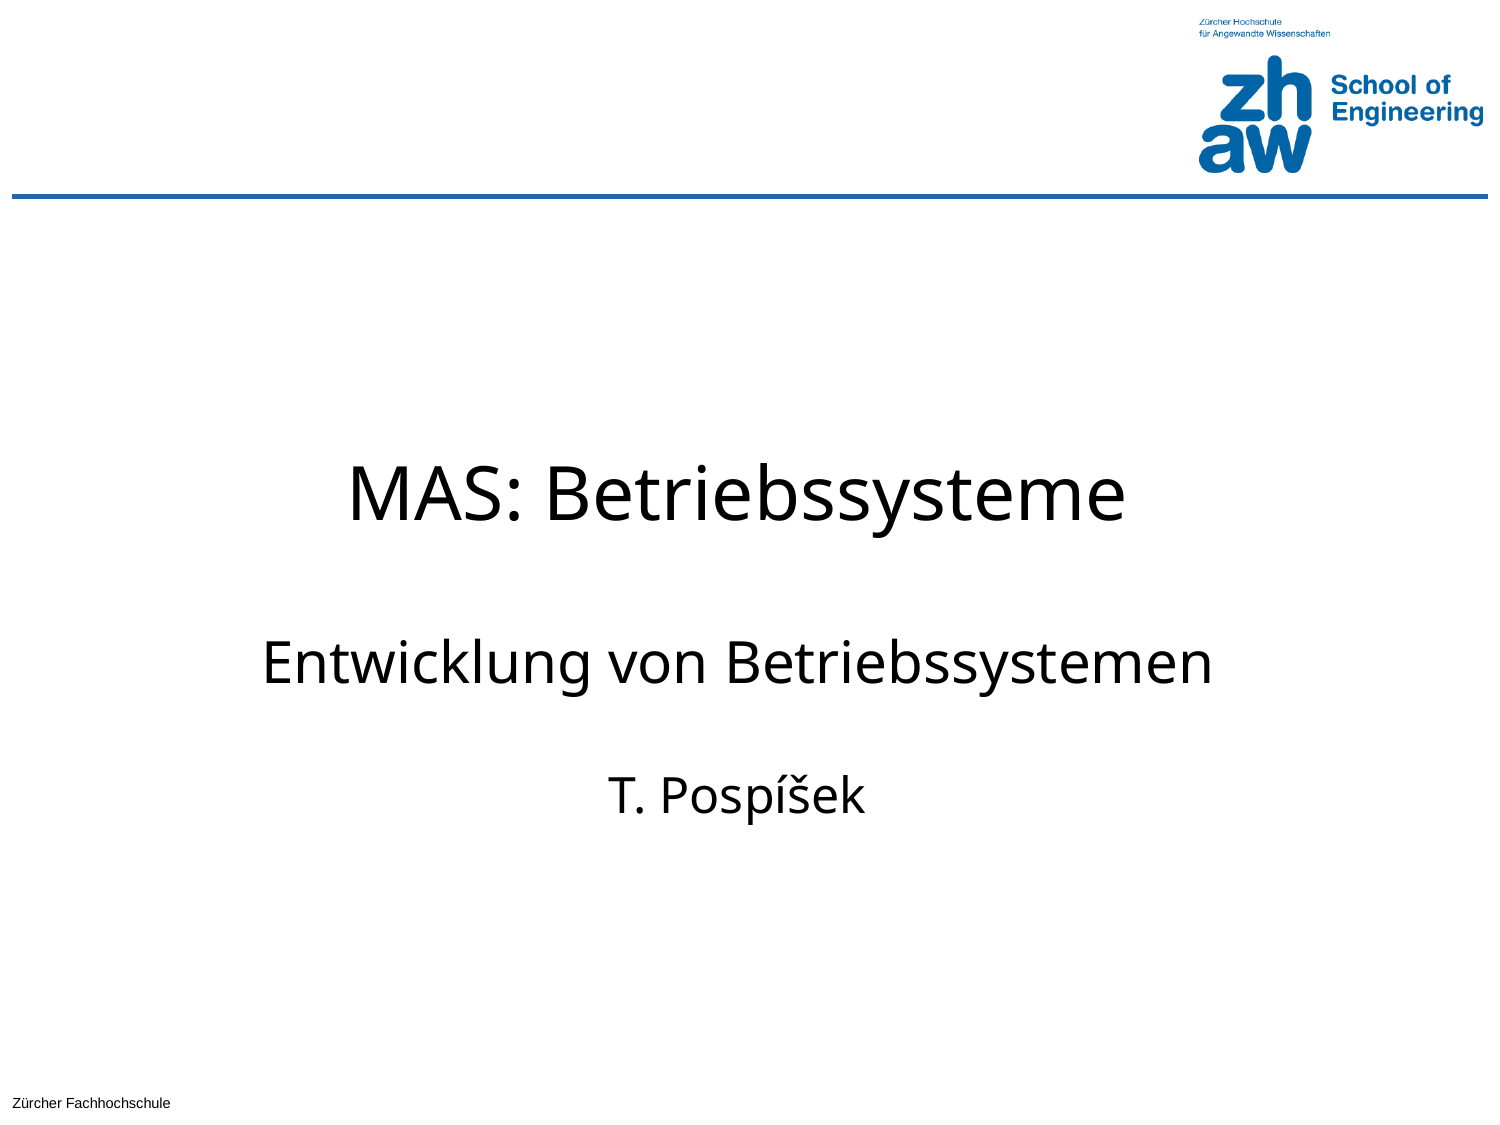

MAS: Betriebssysteme
Entwicklung von Betriebssystemen
T. Pospíšek